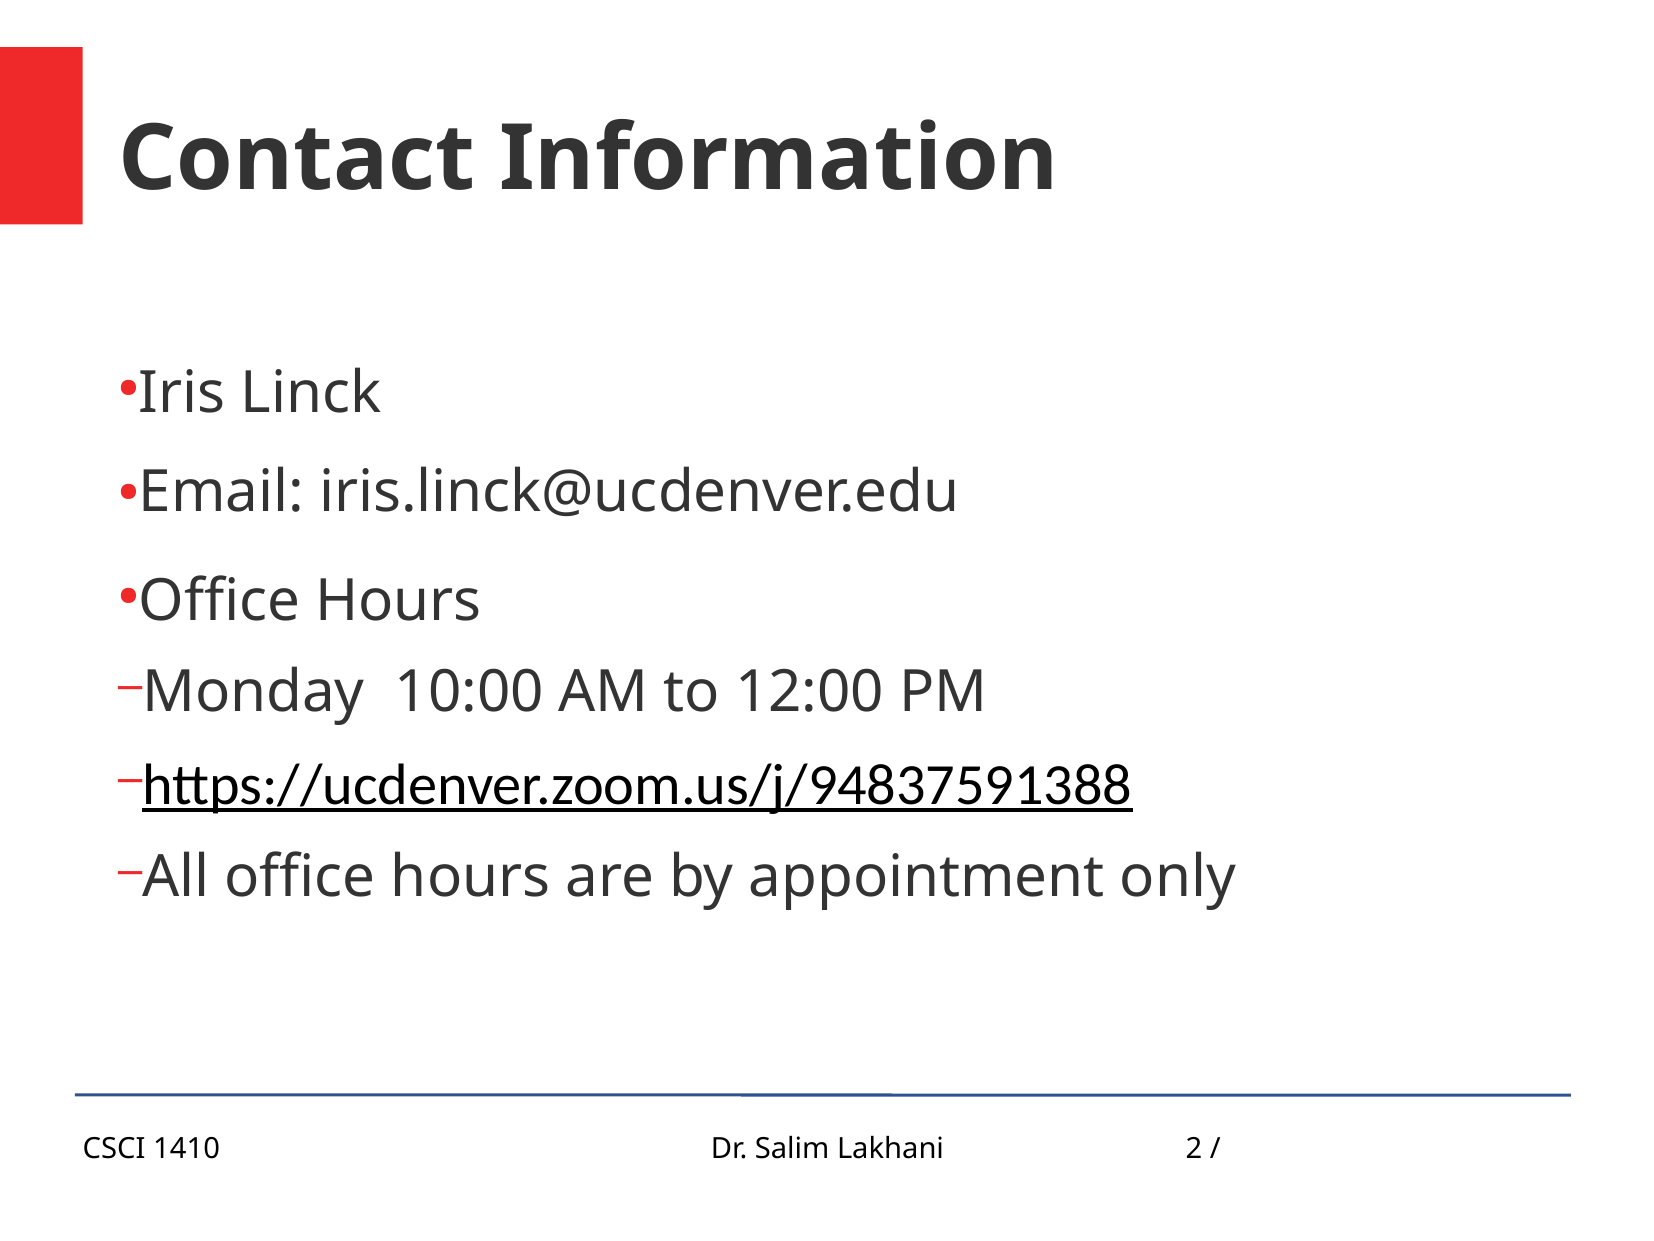

# Contact Information
Iris Linck
Email: iris.linck@ucdenver.edu
Office Hours
Monday  10:00 AM to 12:00 PM
https://ucdenver.zoom.us/j/94837591388
All office hours are by appointment only
CSCI 1410
Dr. Salim Lakhani
1 /